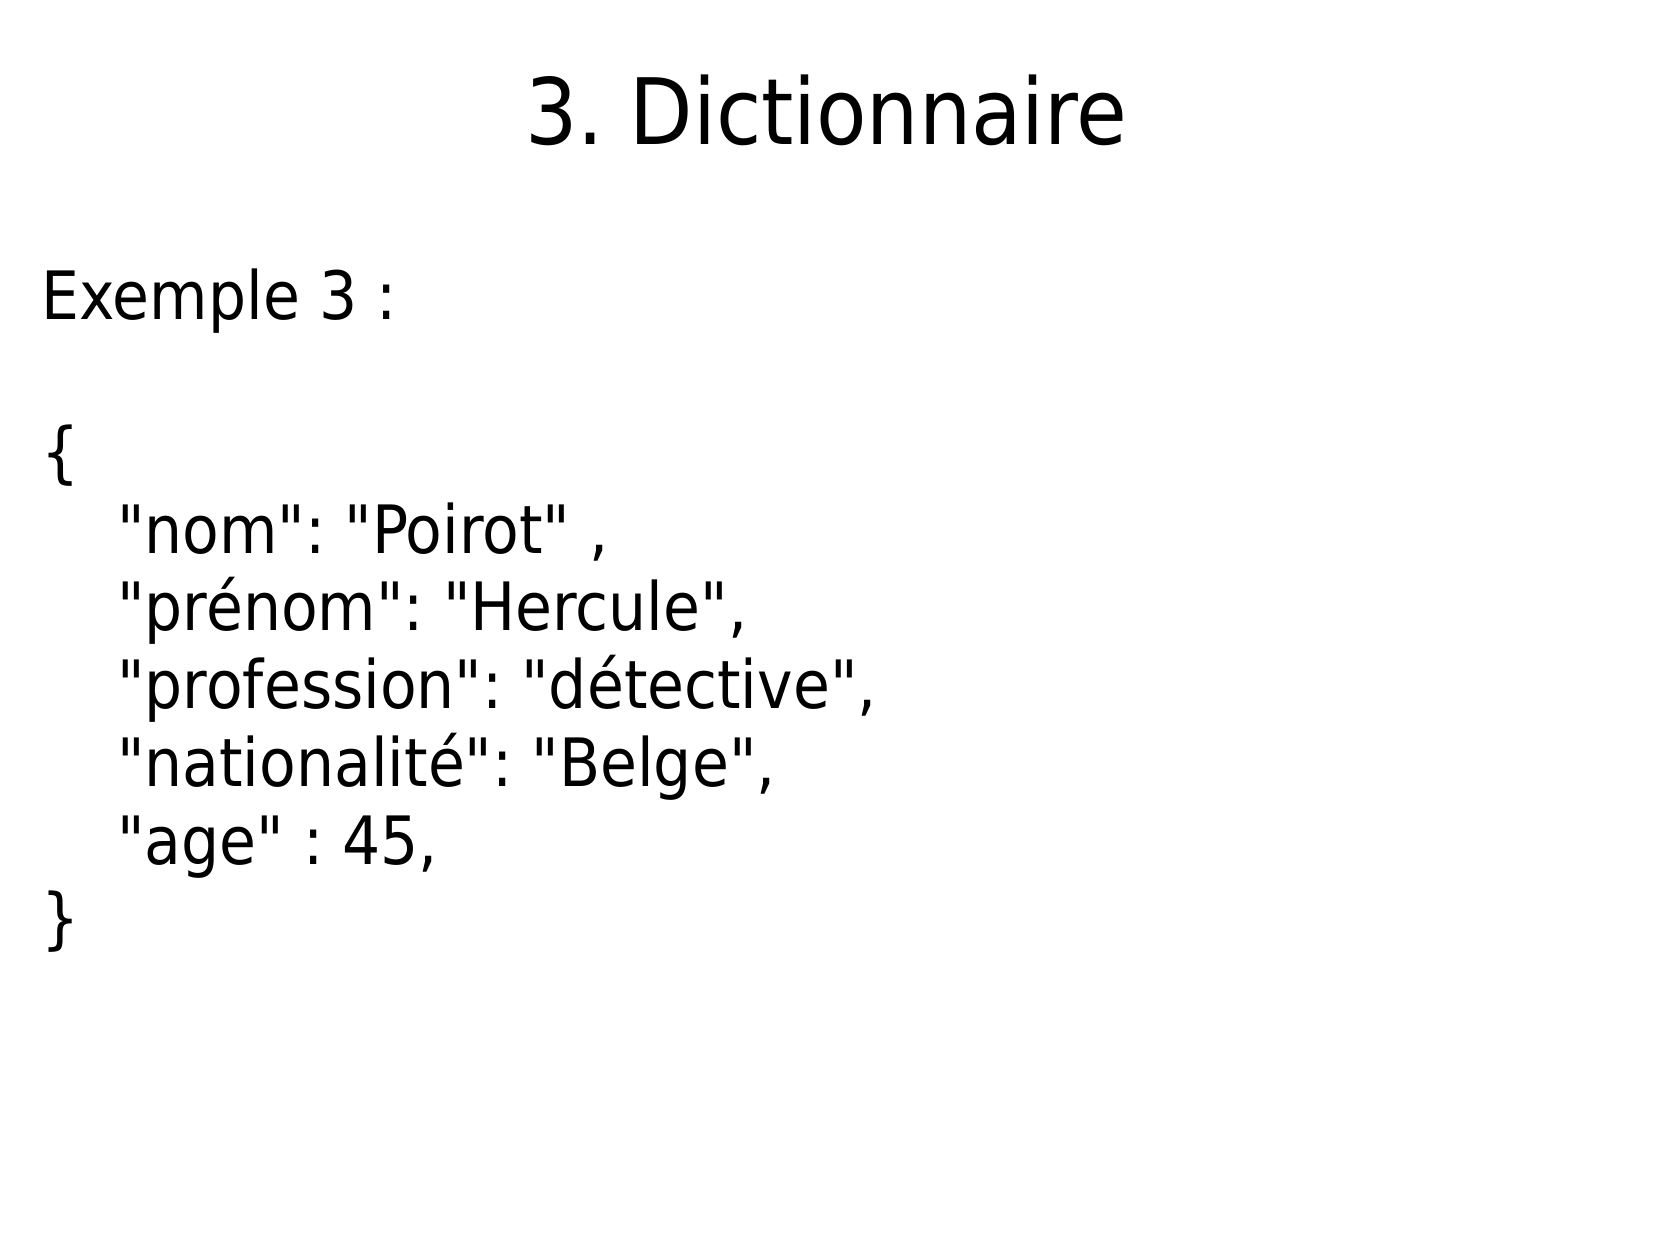

# 3. Dictionnaire
Exemple 3 :
{
 "nom": "Poirot" ,
 "prénom": "Hercule",
 "profession": "détective",
 "nationalité": "Belge",
 "age" : 45,
}